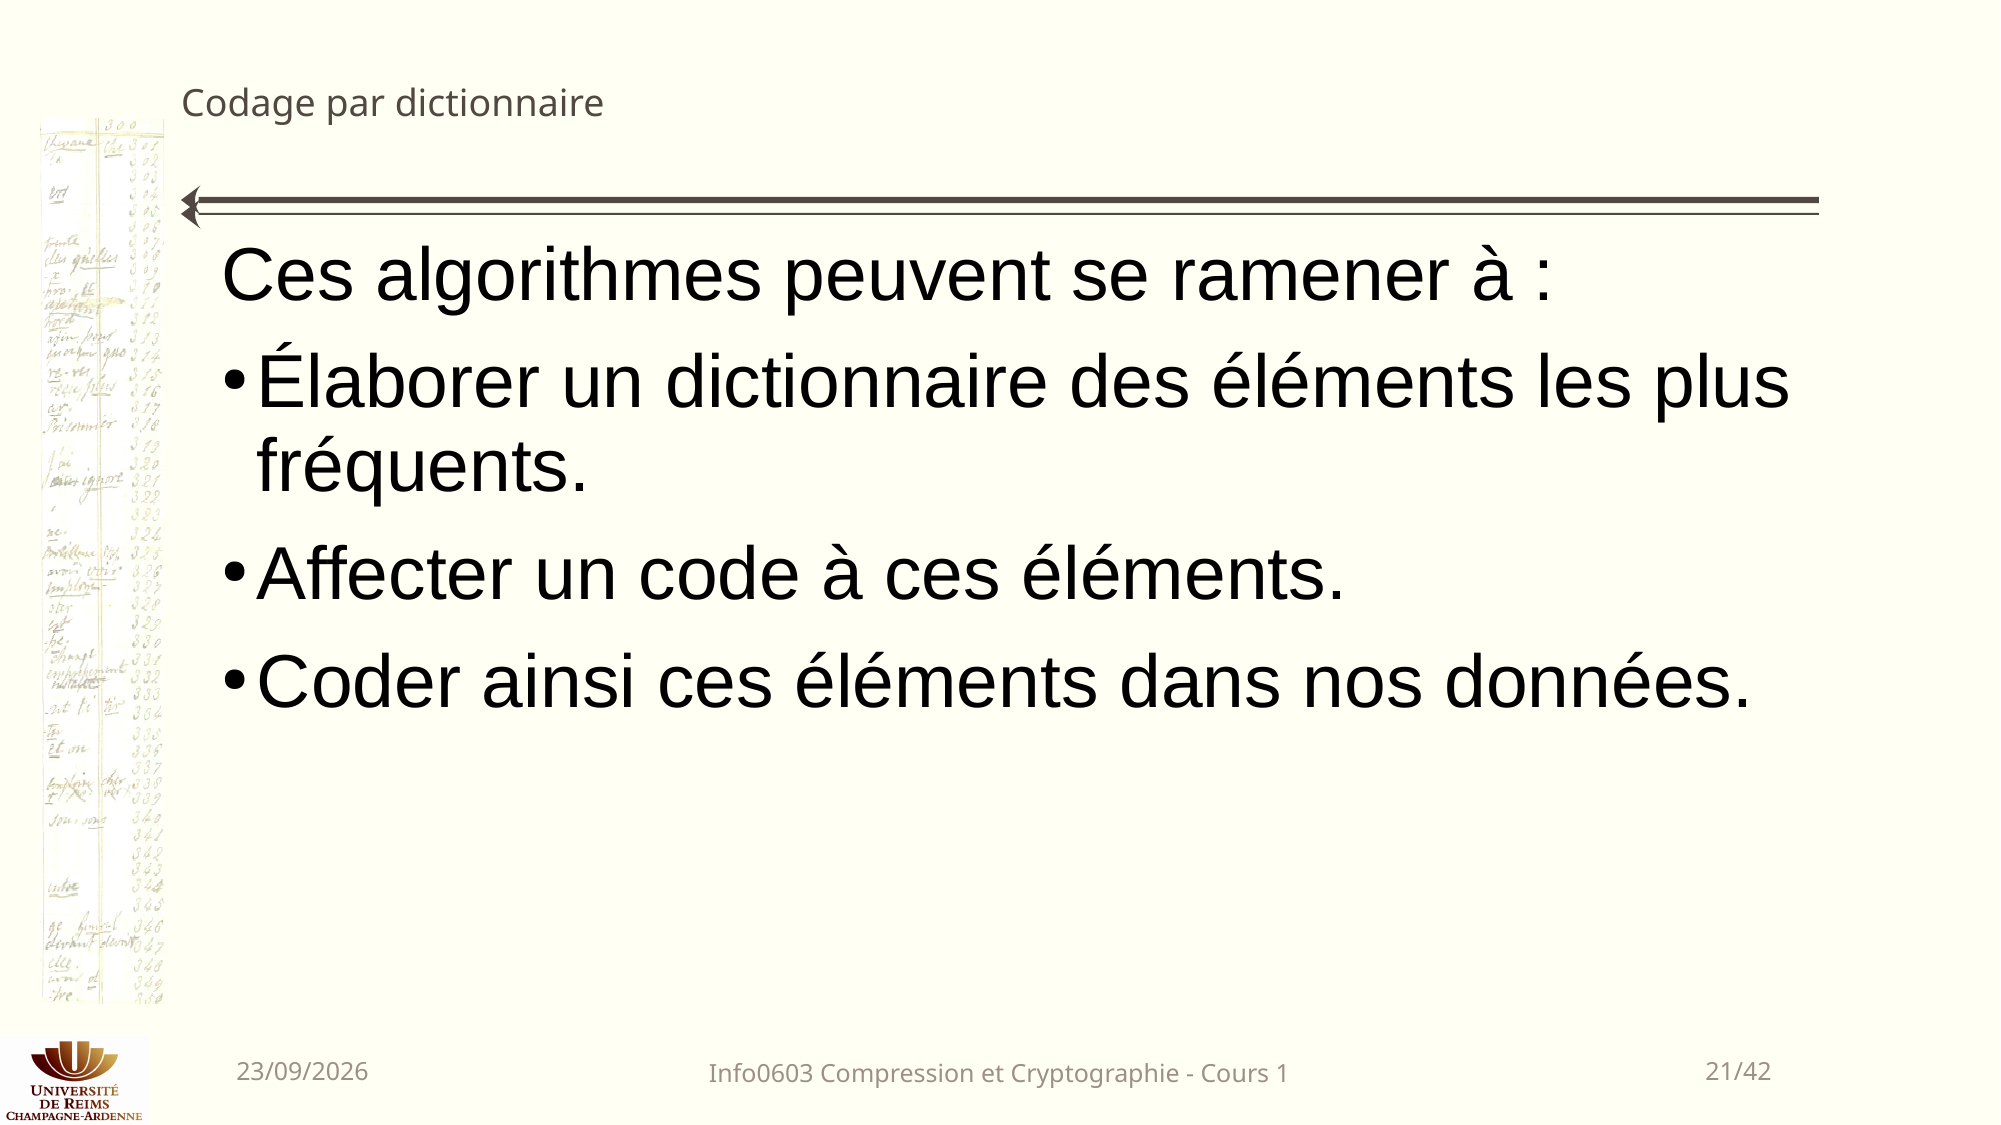

# Codage par dictionnaire
Ces algorithmes peuvent se ramener à :
Élaborer un dictionnaire des éléments les plus fréquents.
Affecter un code à ces éléments.
Coder ainsi ces éléments dans nos données.